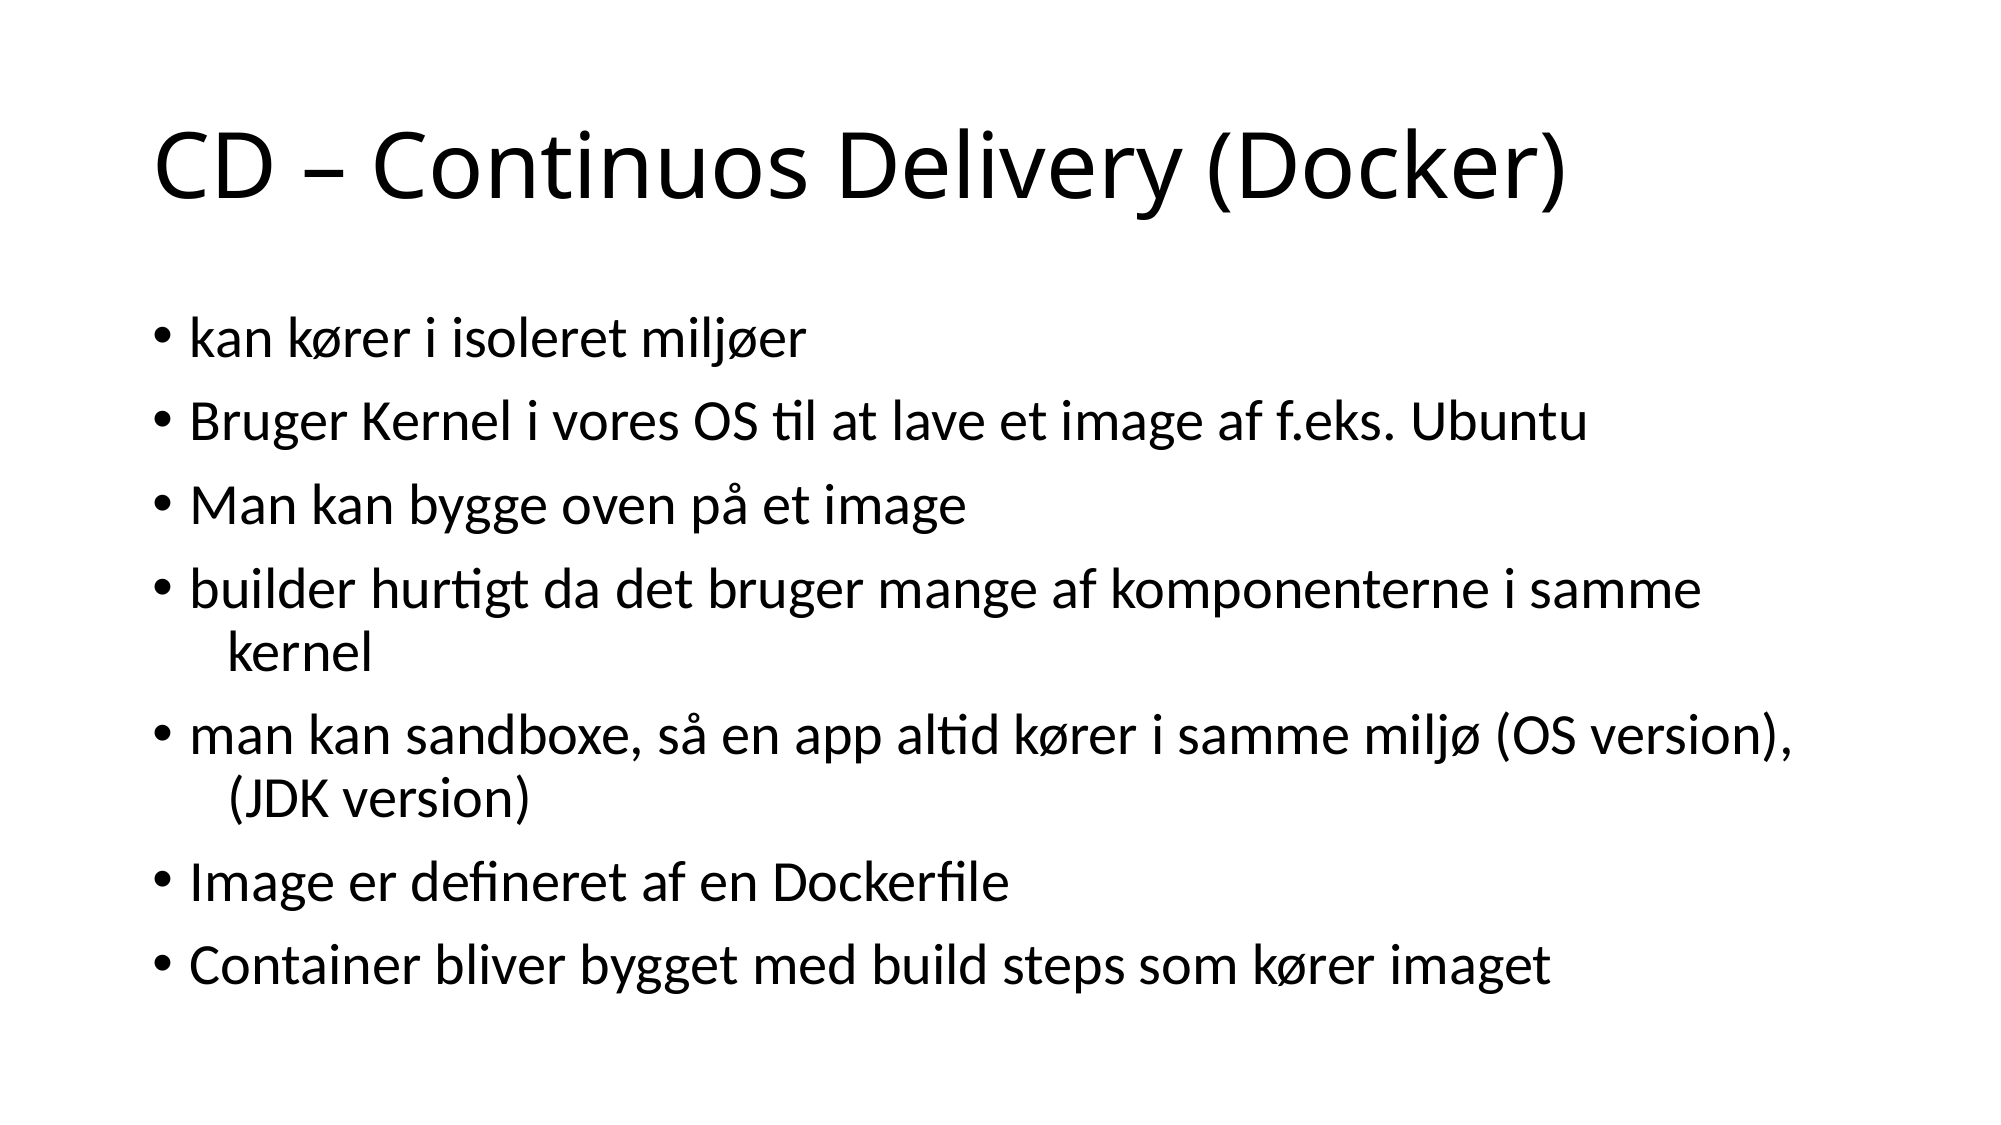

# CD – Continuos Delivery (Docker)
kan kører i isoleret miljøer
Bruger Kernel i vores OS til at lave et image af f.eks. Ubuntu
Man kan bygge oven på et image
builder hurtigt da det bruger mange af komponenterne i samme kernel
man kan sandboxe, så en app altid kører i samme miljø (OS version), (JDK version)
Image er defineret af en Dockerfile
Container bliver bygget med build steps som kører imaget